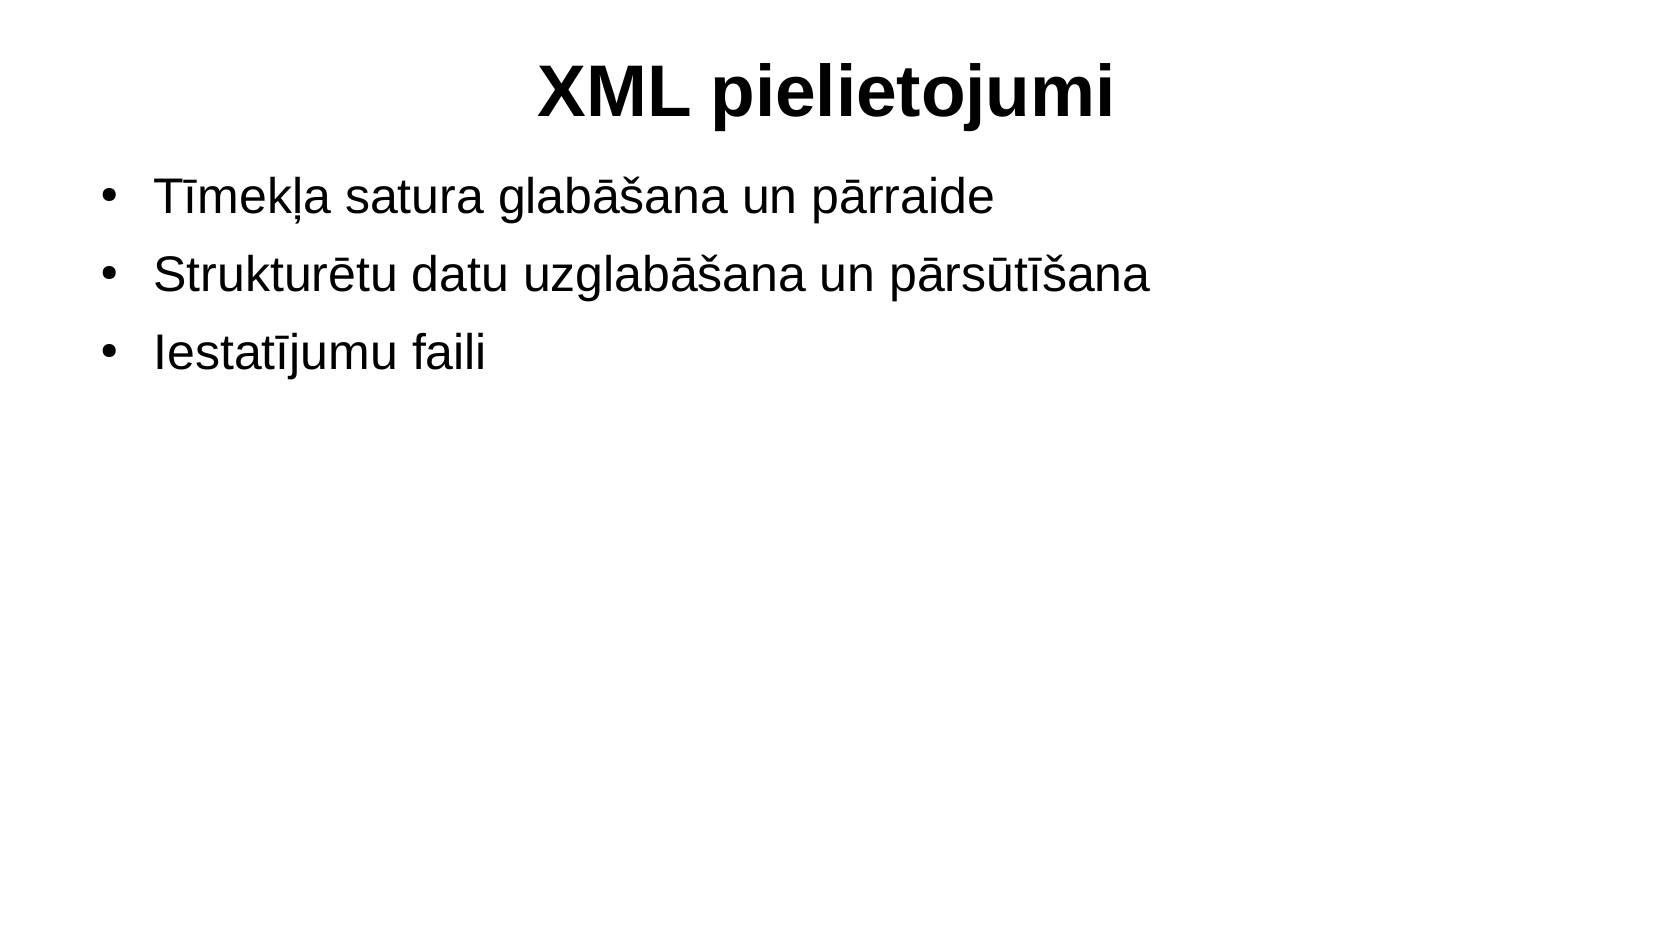

# XML pielietojumi
Tīmekļa satura glabāšana un pārraide
Strukturētu datu uzglabāšana un pārsūtīšana
Iestatījumu faili